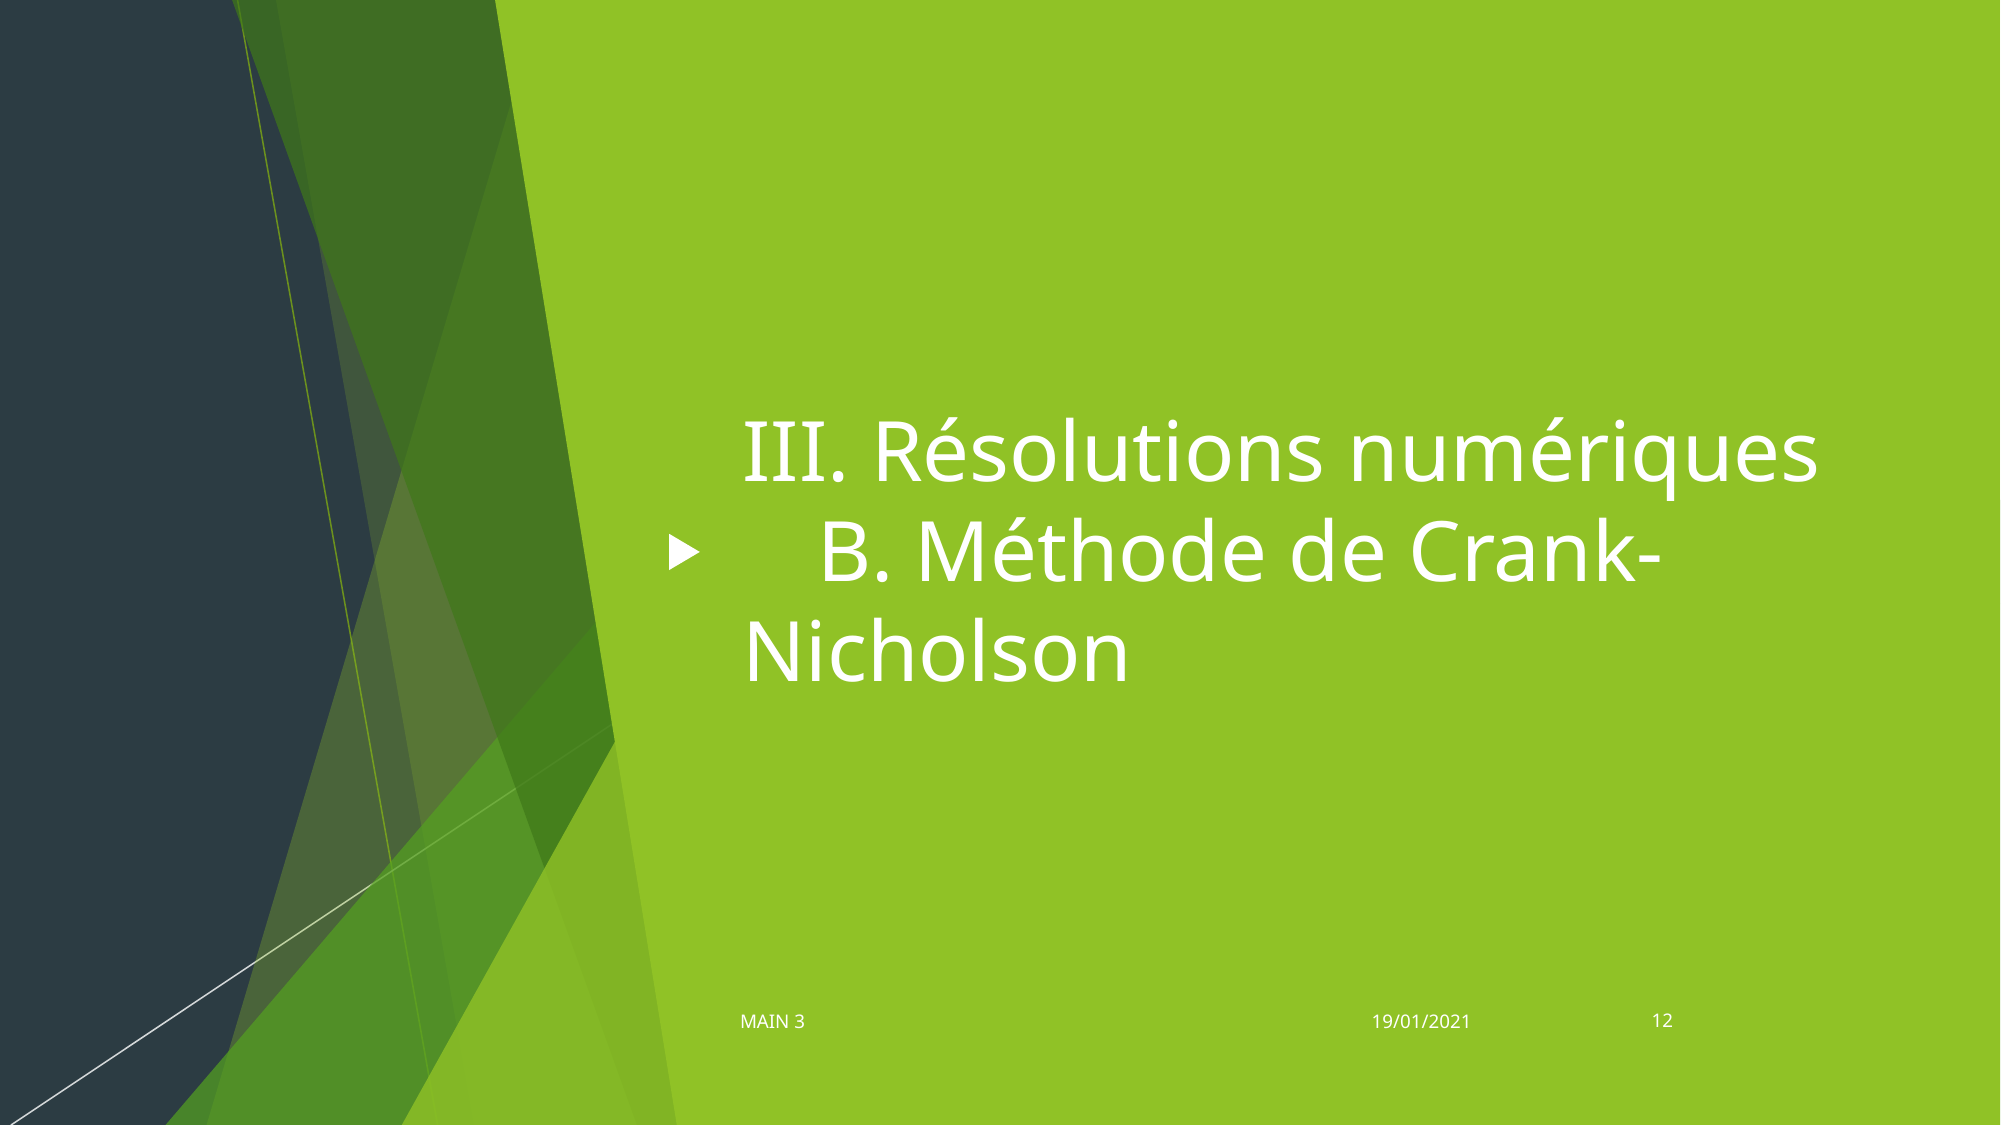

# III. Résolutions numériques B. Méthode de Crank-Nicholson
MAIN 3
19/01/2021